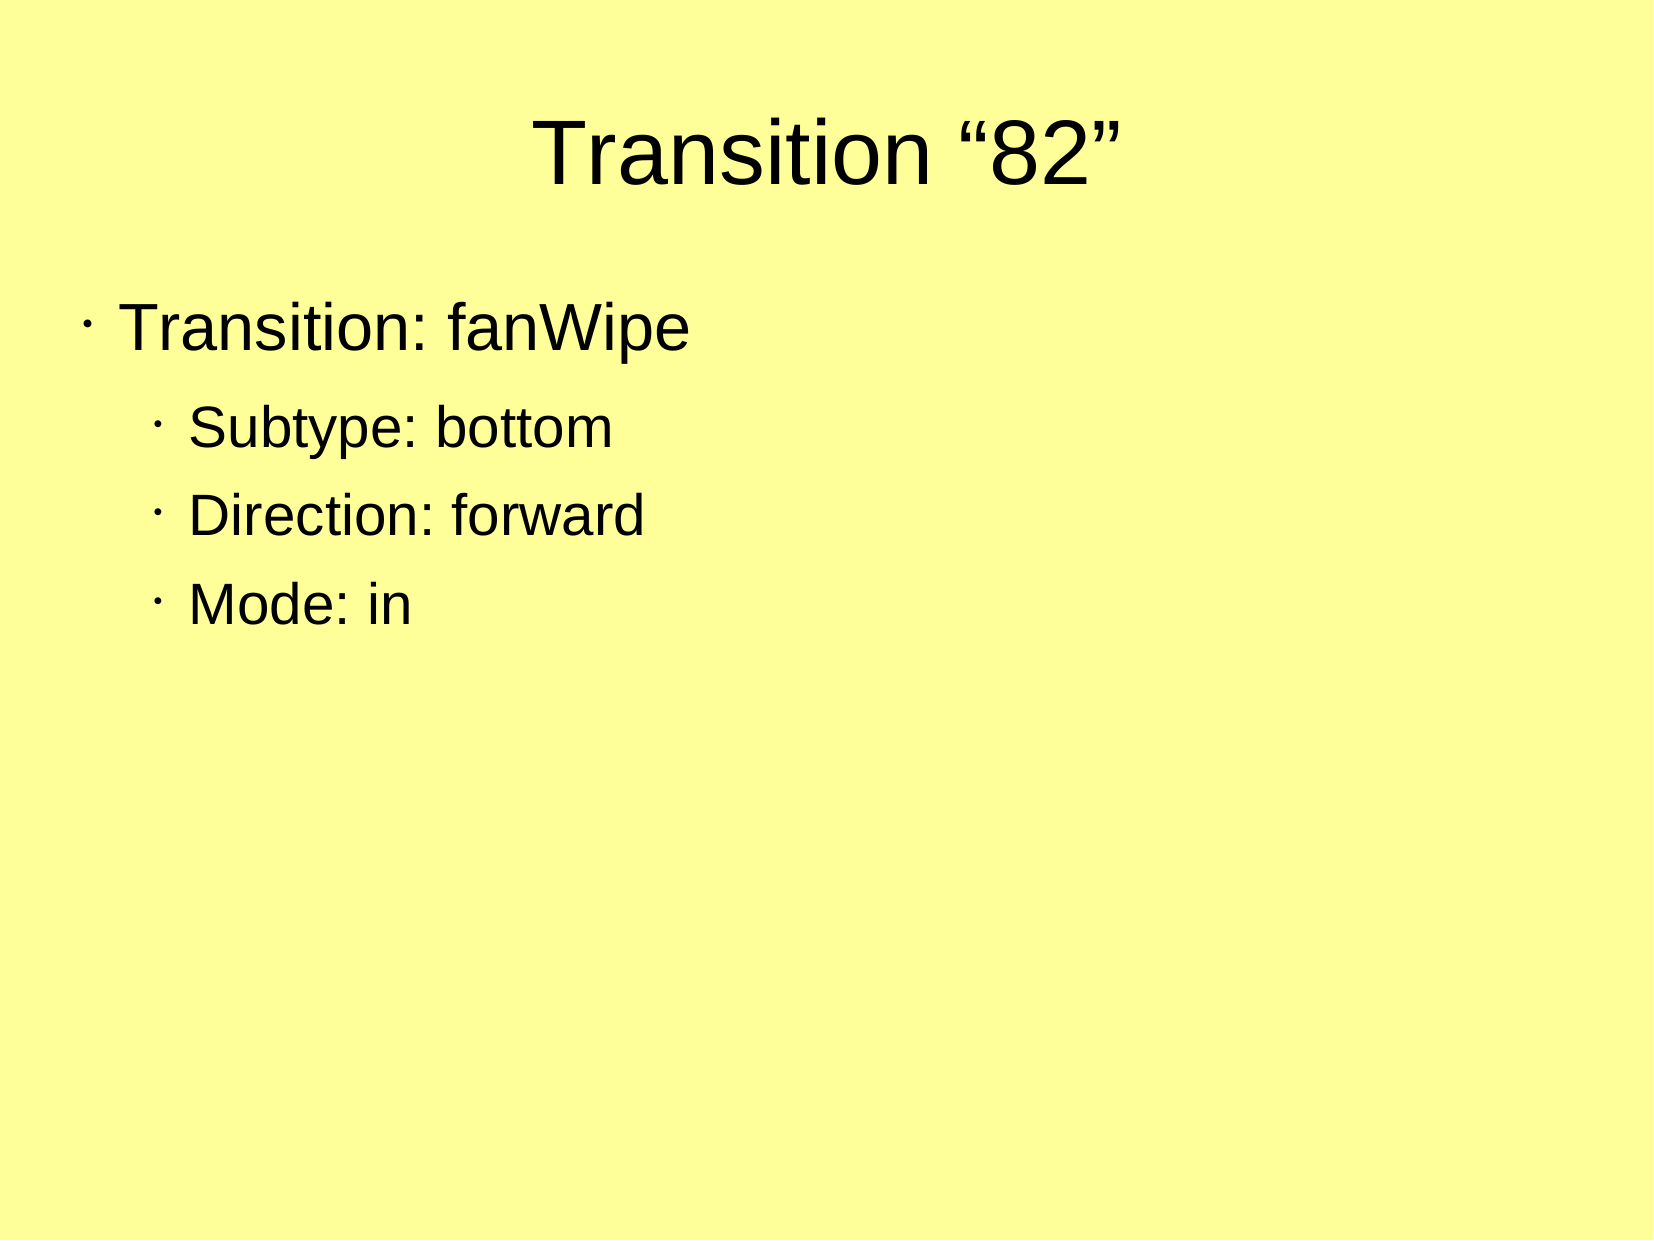

# Transition “82”
Transition: fanWipe
Subtype: bottom
Direction: forward
Mode: in